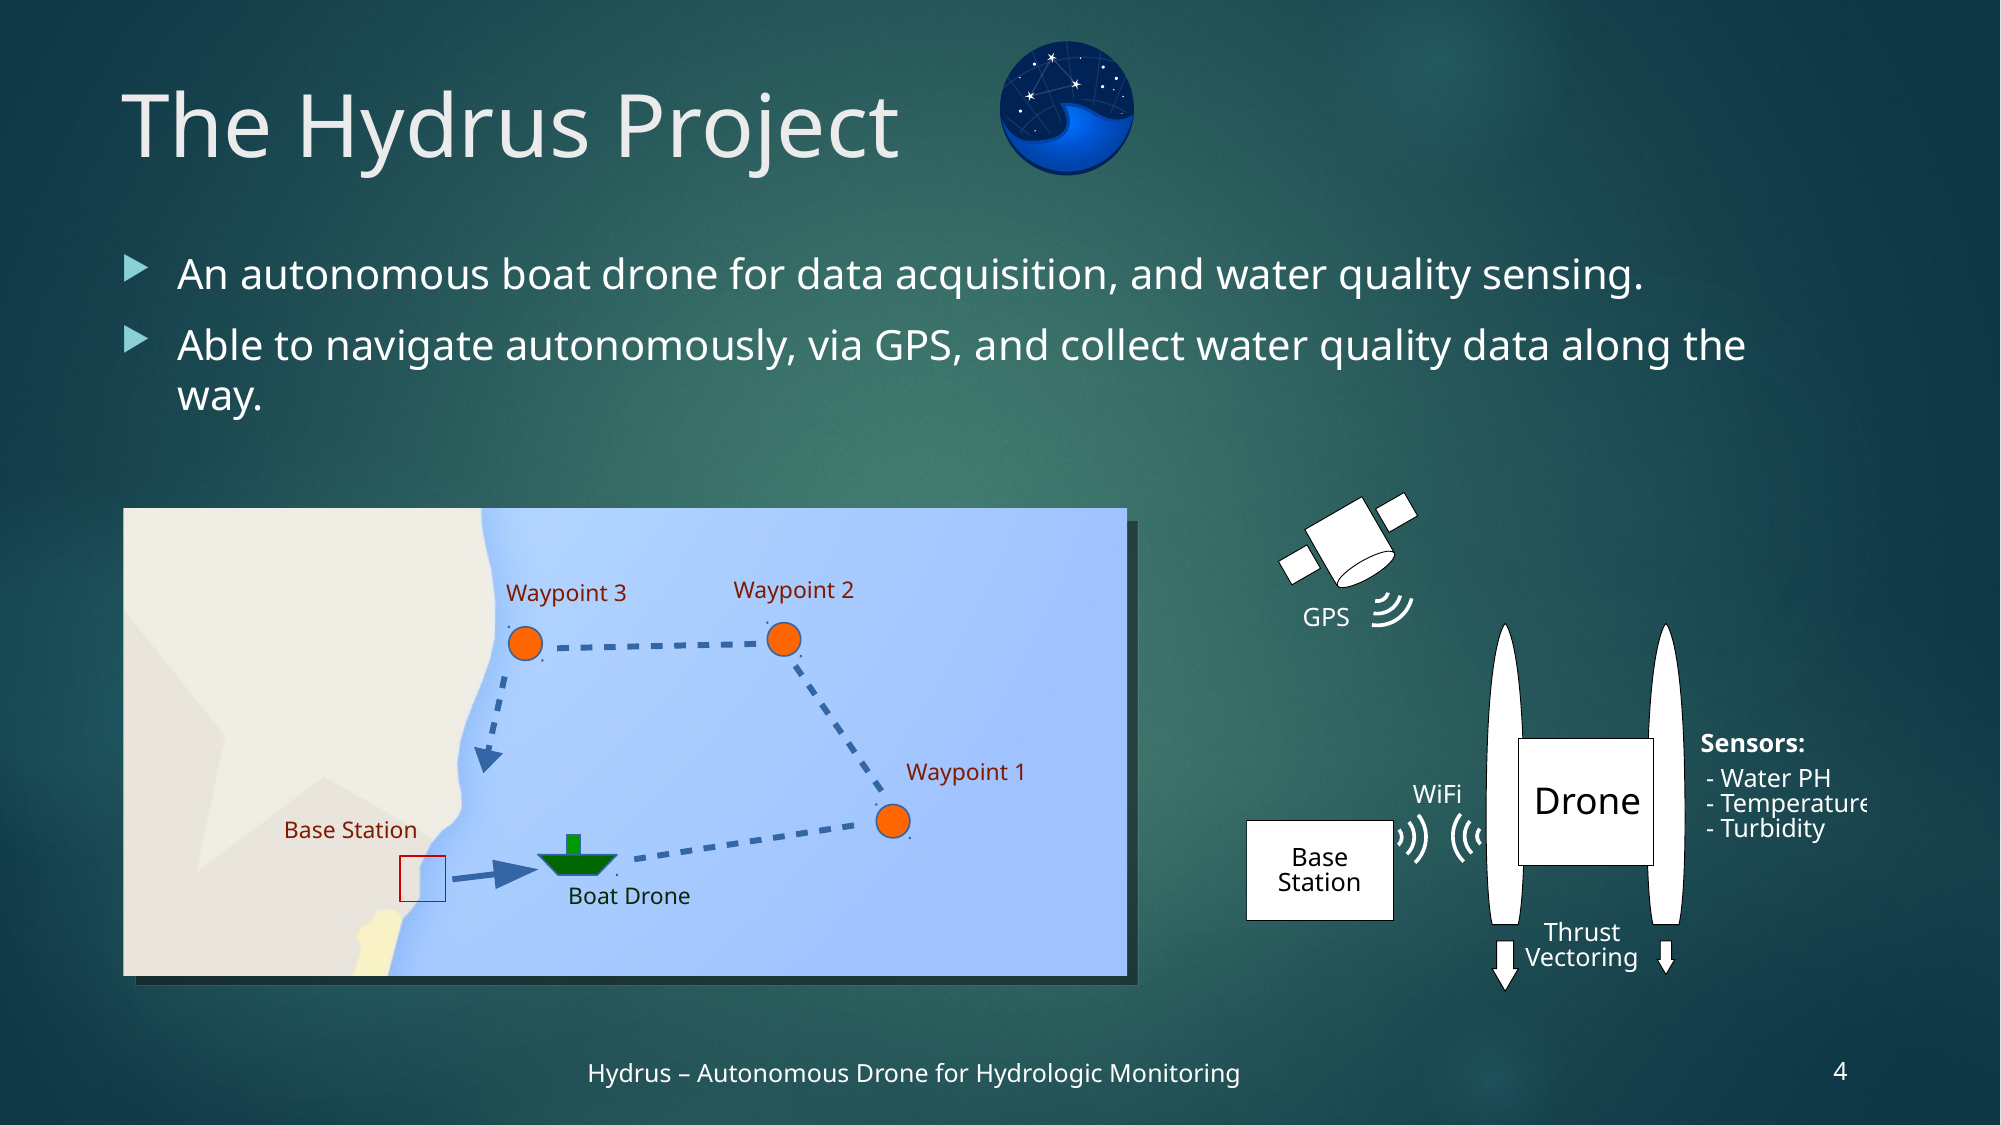

# The Hydrus Project
An autonomous boat drone for data acquisition, and water quality sensing.
Able to navigate autonomously, via GPS, and collect water quality data along the way.
Hydrus – Autonomous Drone for Hydrologic Monitoring